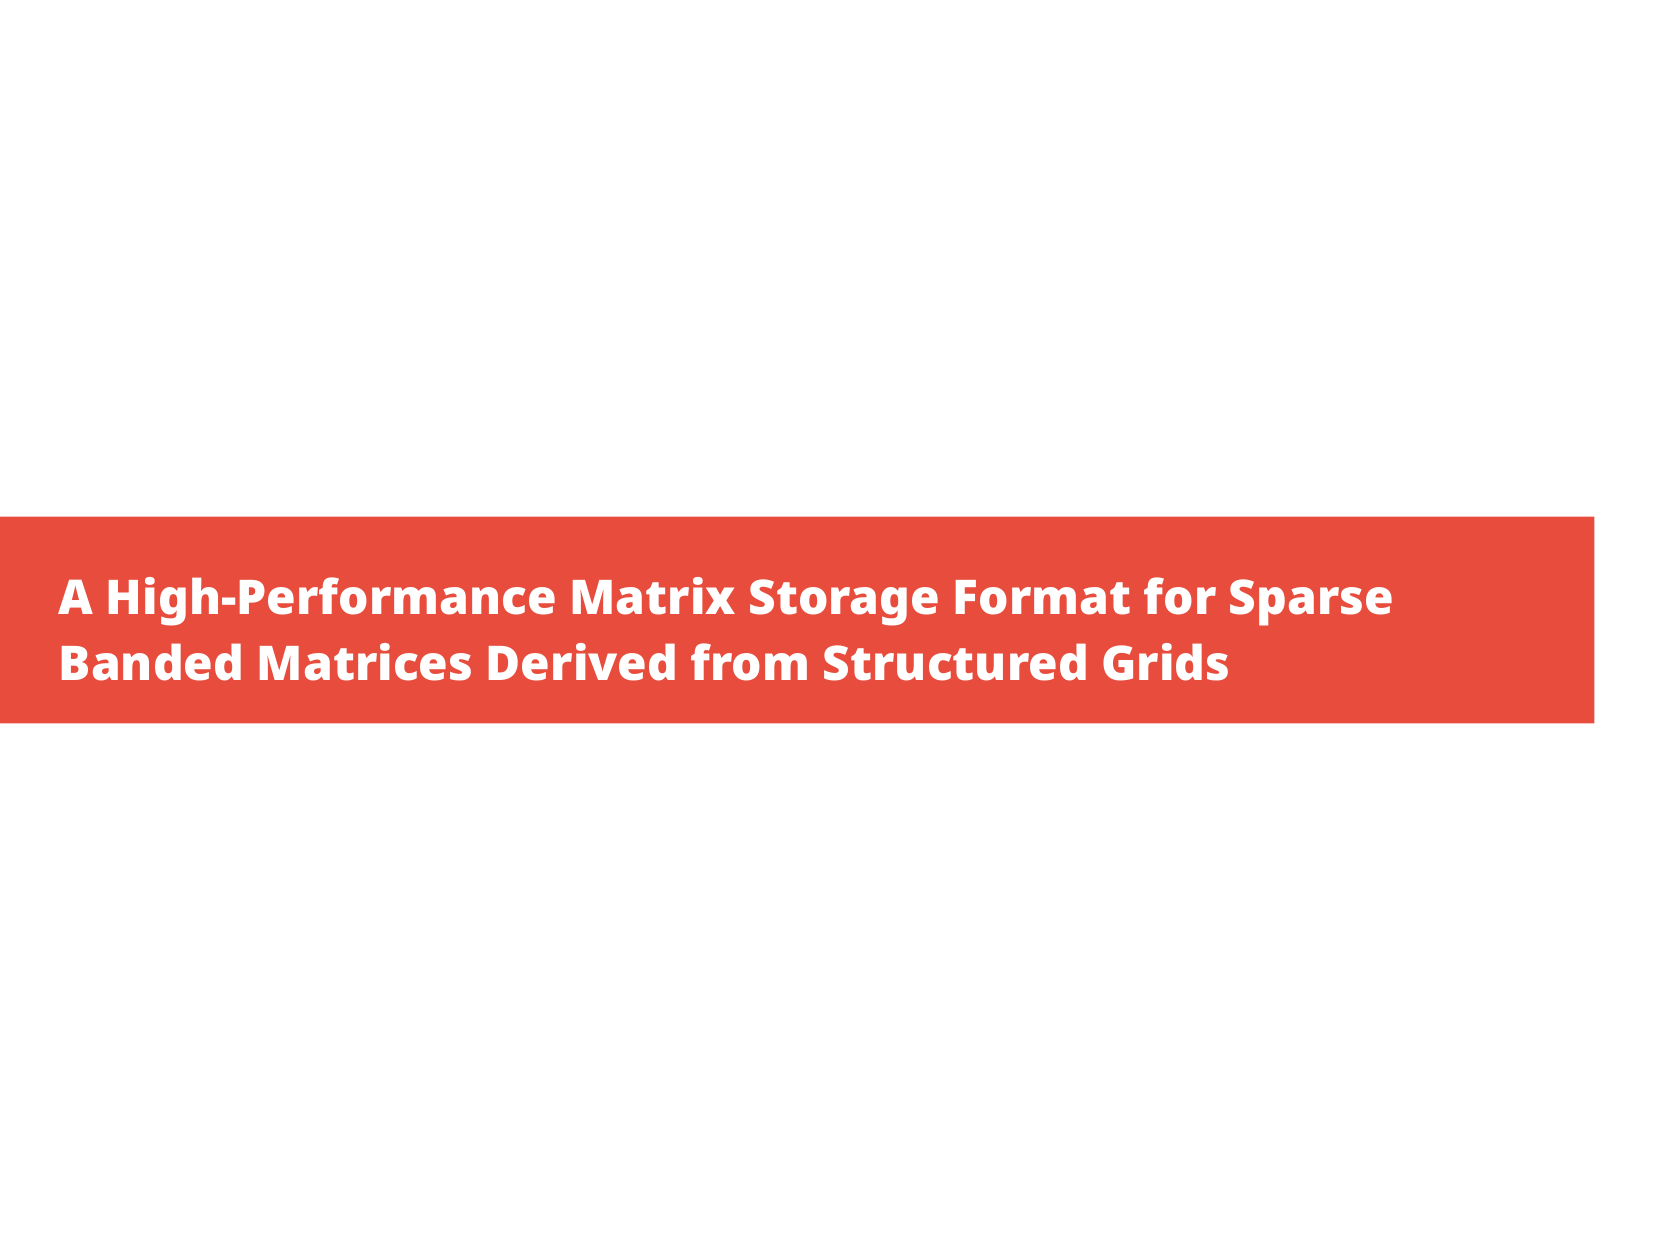

# A High-Performance Matrix Storage Format for Sparse Banded Matrices Derived from Structured Grids